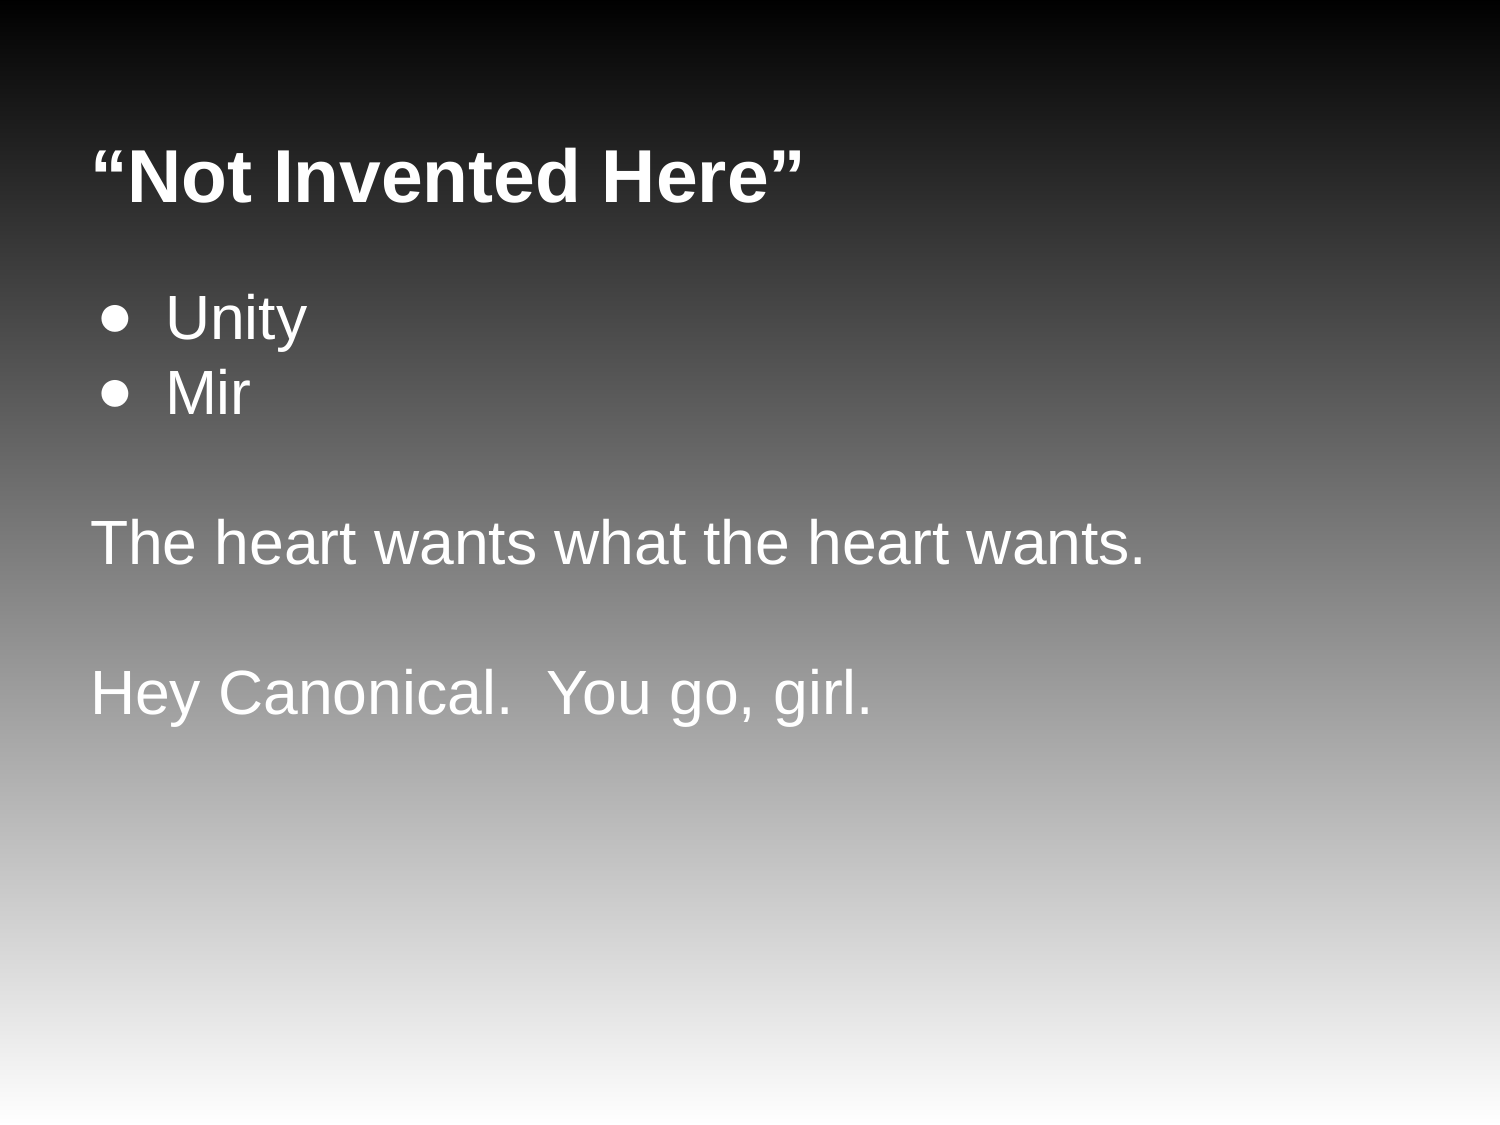

# “Not Invented Here”
Unity
Mir
The heart wants what the heart wants.
Hey Canonical. You go, girl.